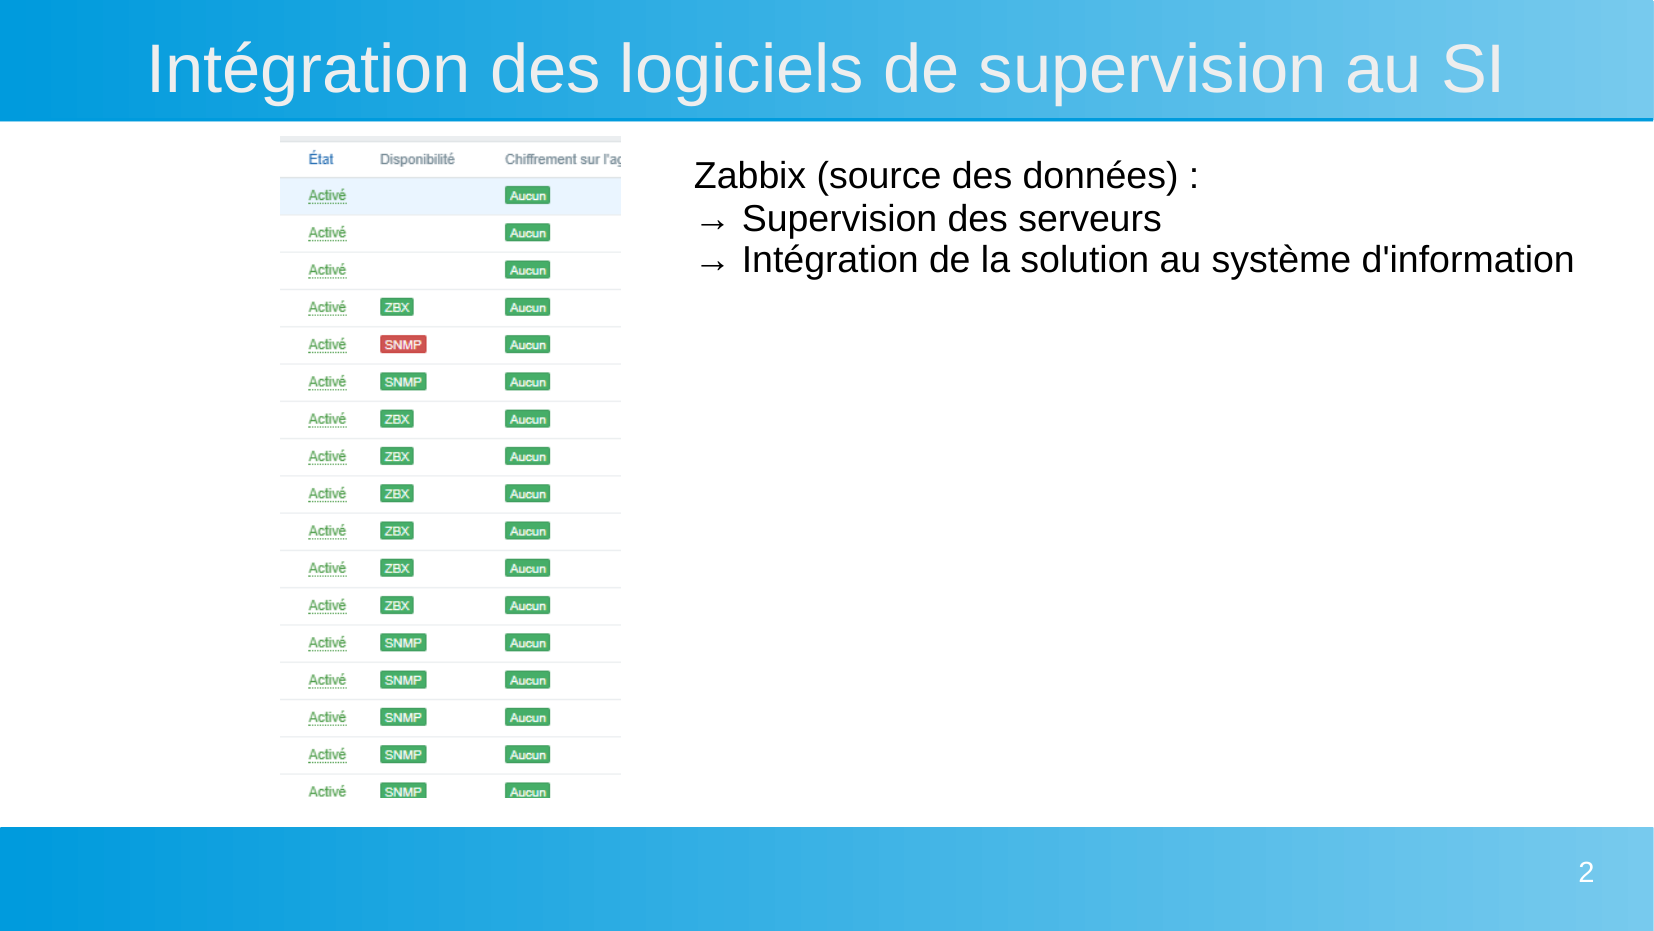

# Intégration des logiciels de supervision au SI
Zabbix (source des données) :
→ Supervision des serveurs
→ Intégration de la solution au système d'information
2